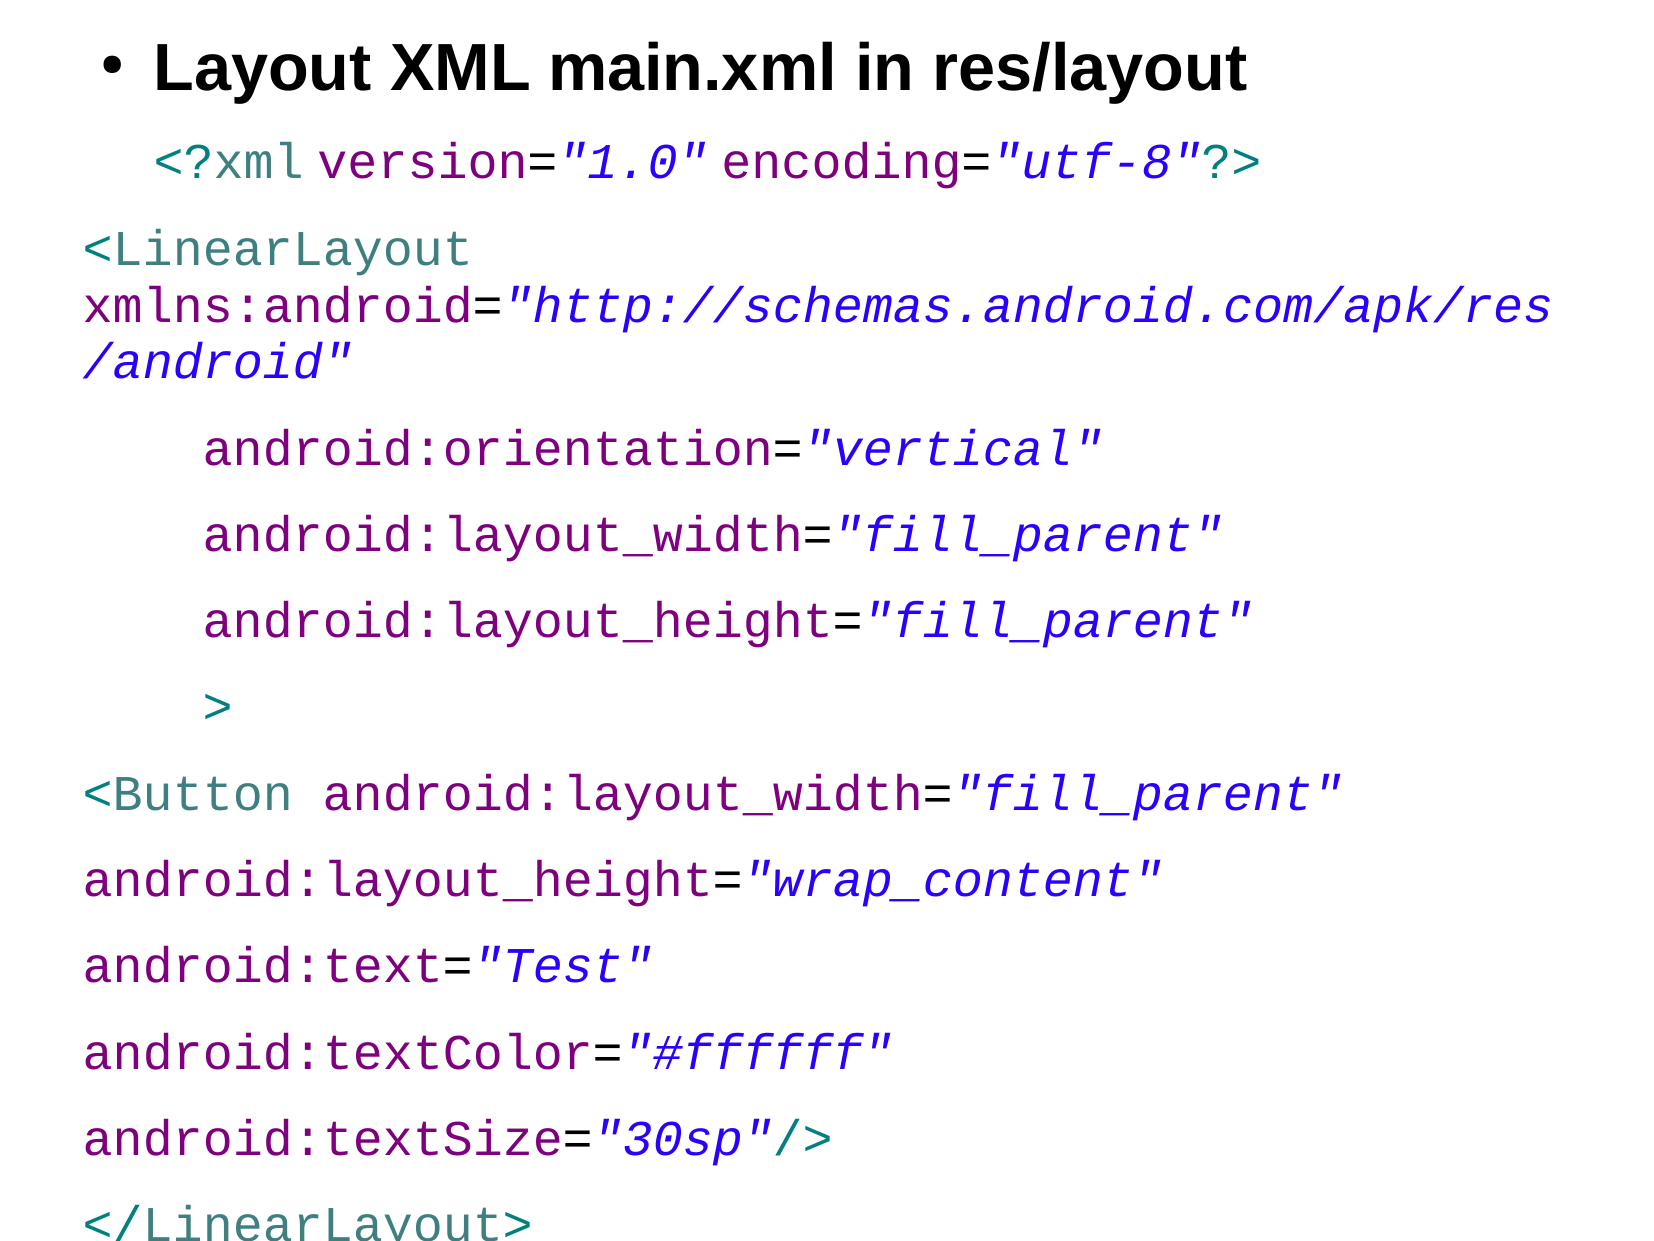

# Layout XML main.xml in res/layout
<?xml version="1.0" encoding="utf-8"?>
<LinearLayout xmlns:android="http://schemas.android.com/apk/res/android"
 android:orientation="vertical"
 android:layout_width="fill_parent"
 android:layout_height="fill_parent"
 >
<Button android:layout_width="fill_parent"
android:layout_height="wrap_content"
android:text="Test"
android:textColor="#ffffff"
android:textSize="30sp"/>
</LinearLayout>